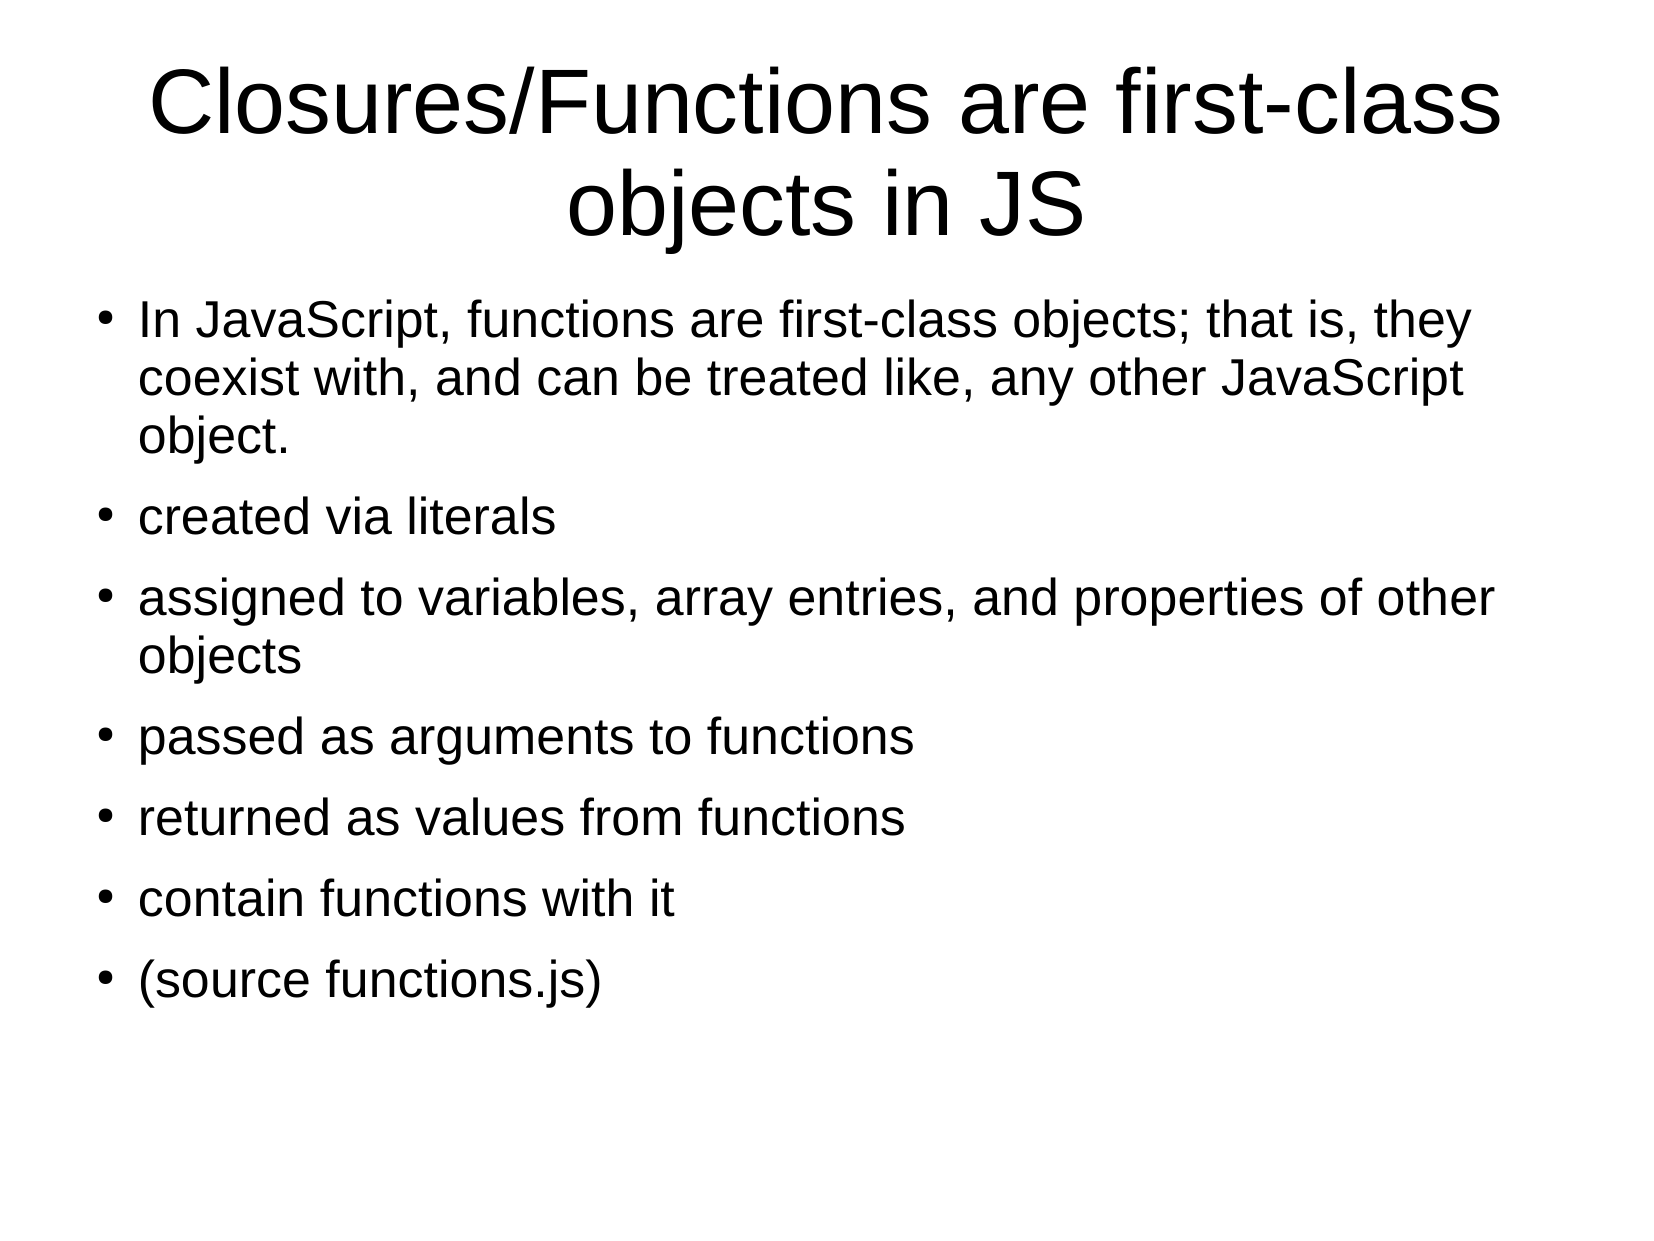

# Closures/Functions are first-class objects in JS
In JavaScript, functions are first-class objects; that is, they coexist with, and can be treated like, any other JavaScript object.
created via literals
assigned to variables, array entries, and properties of other objects
passed as arguments to functions
returned as values from functions
contain functions with it
(source functions.js)